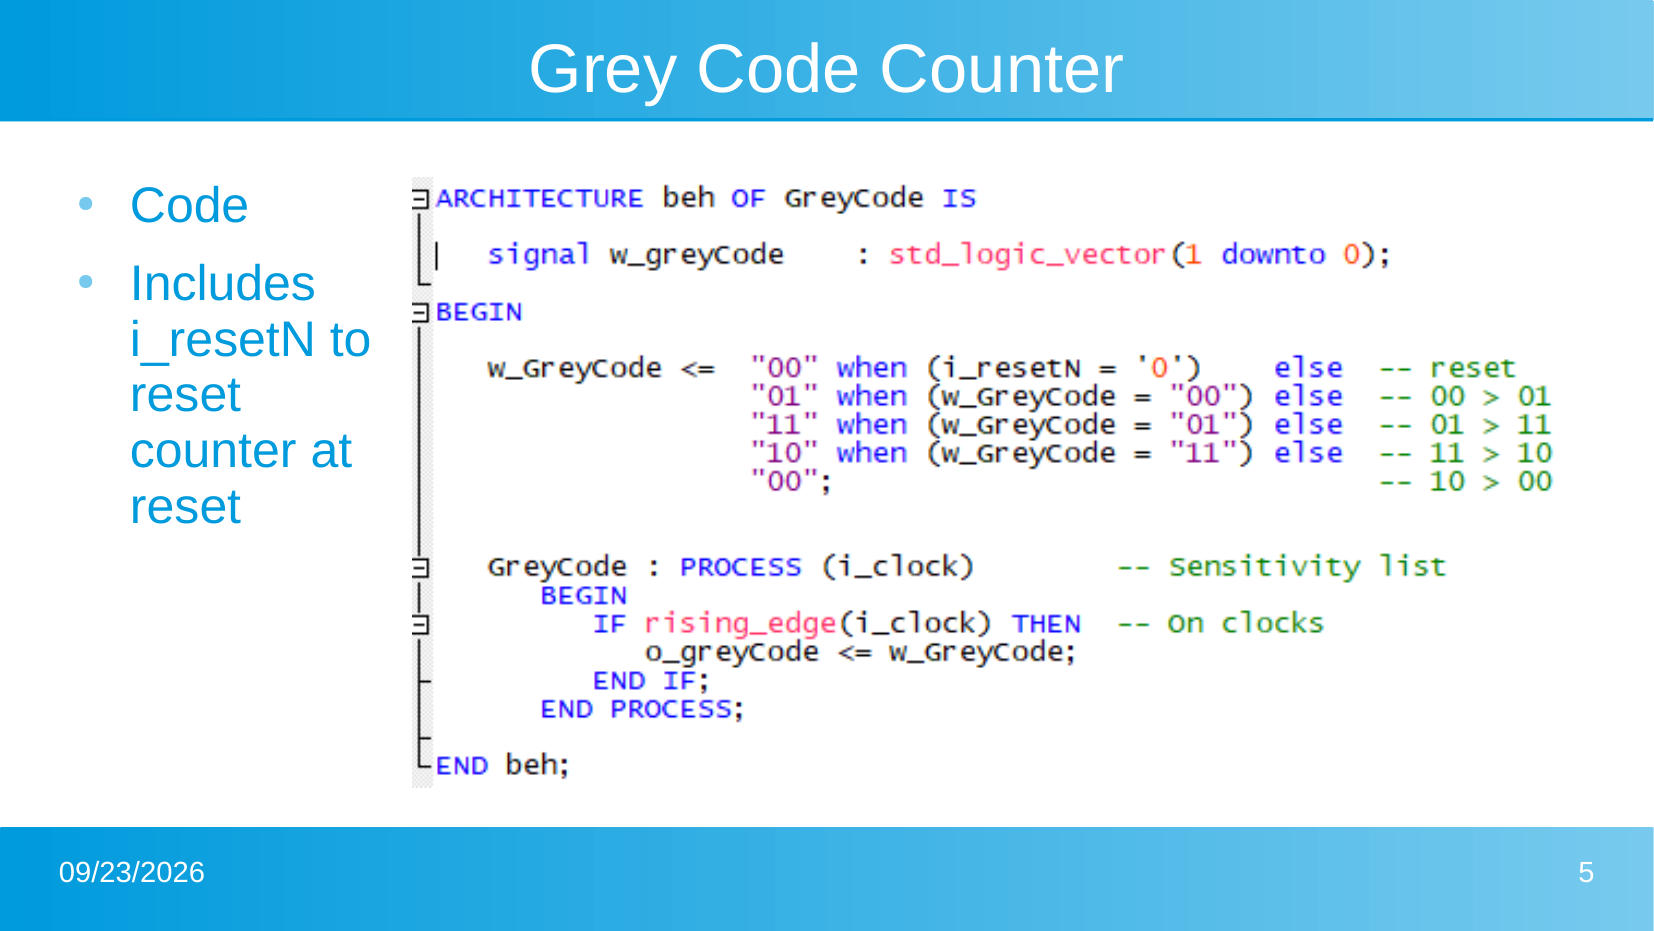

# Grey Code Counter
Code
Includes i_resetN to reset counter at reset
5